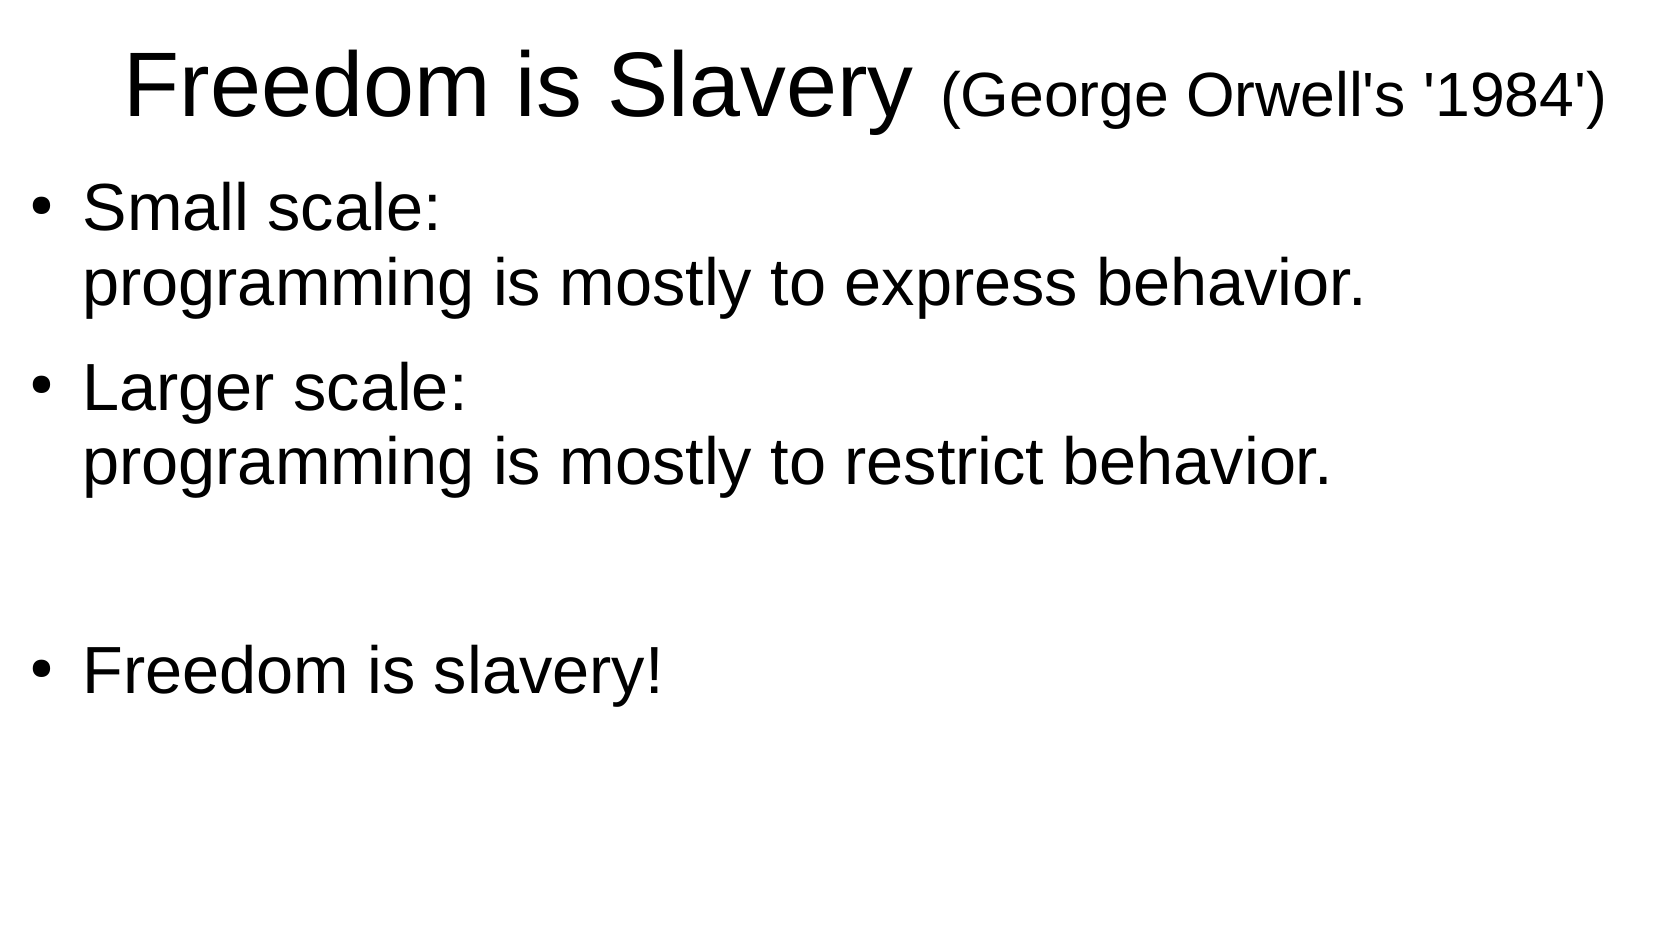

Freedom is Slavery (George Orwell's '1984')
# Small scale: programming is mostly to express behavior.
Larger scale:
programming is mostly to restrict behavior.
Freedom is slavery!